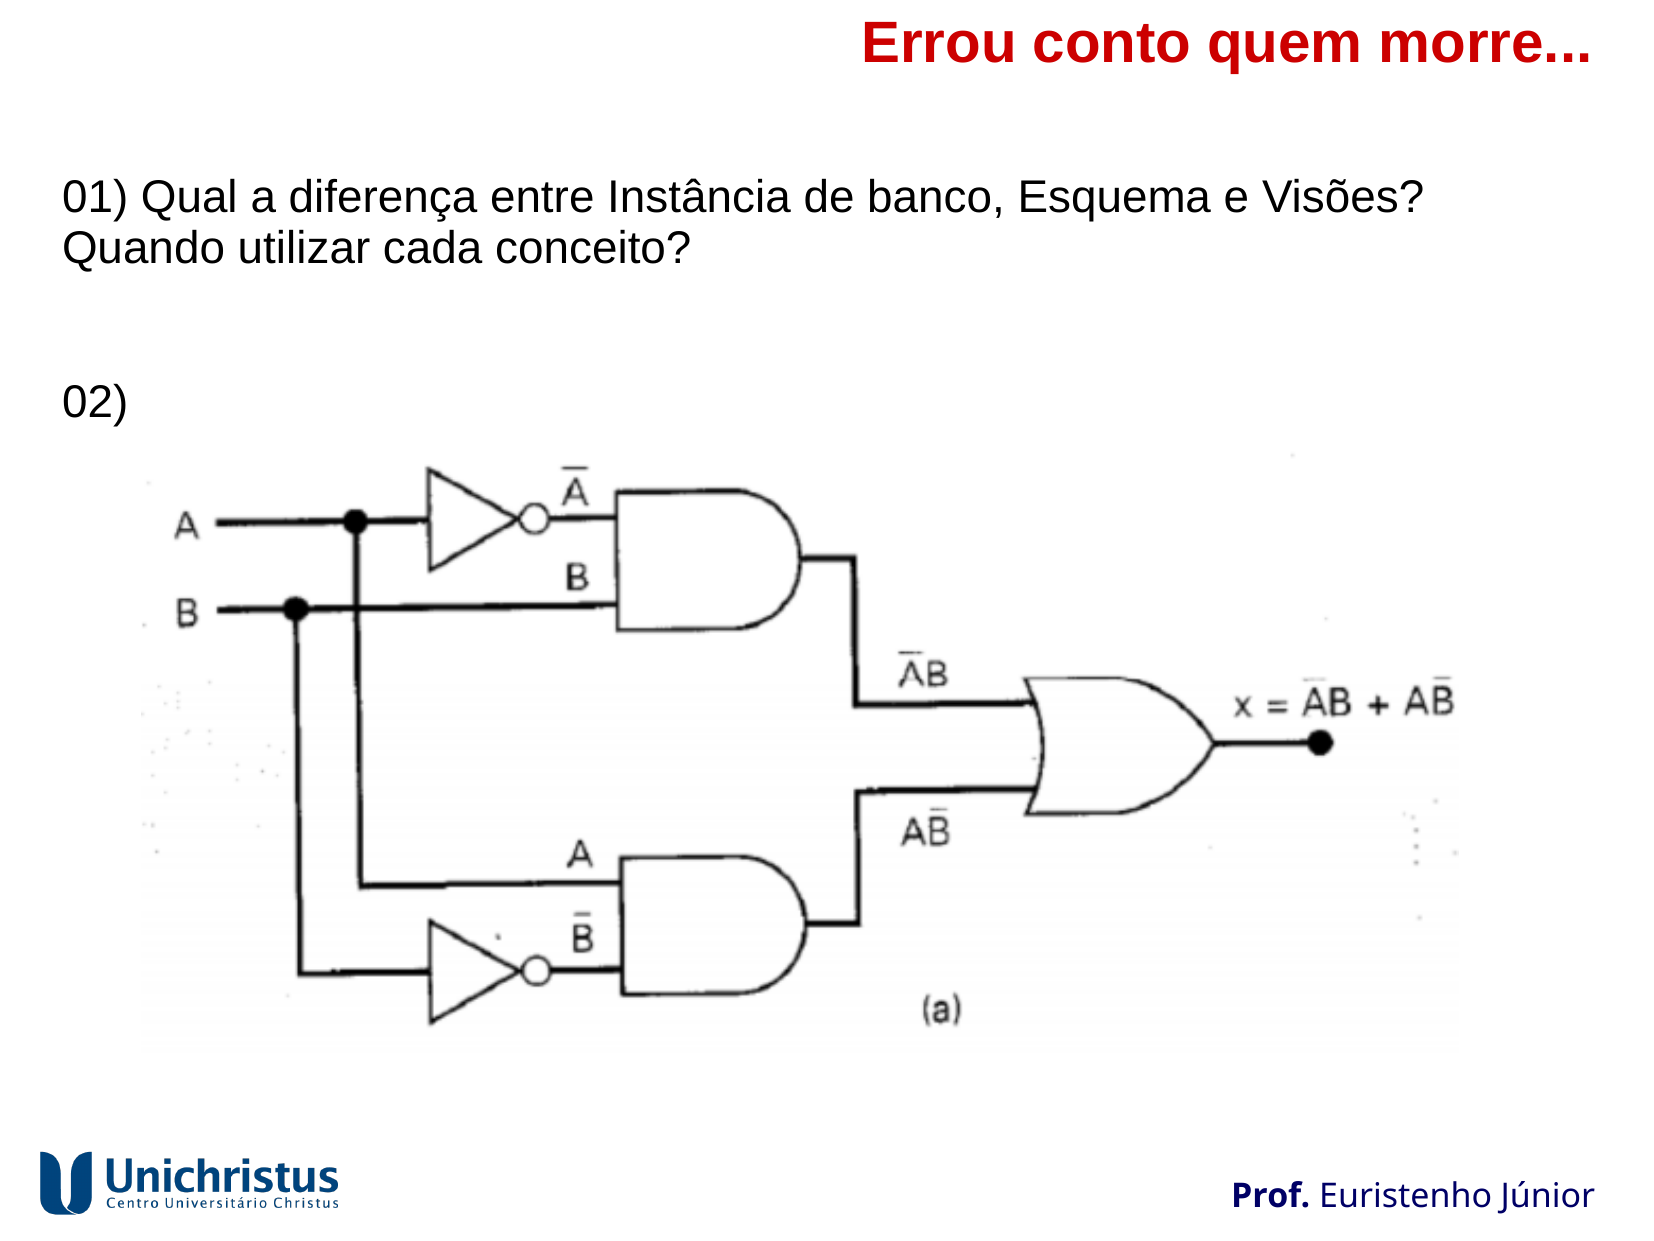

Errou conto quem morre...
01) Qual a diferença entre Instância de banco, Esquema e Visões? Quando utilizar cada conceito?
02)
Prof. Euristenho Júnior